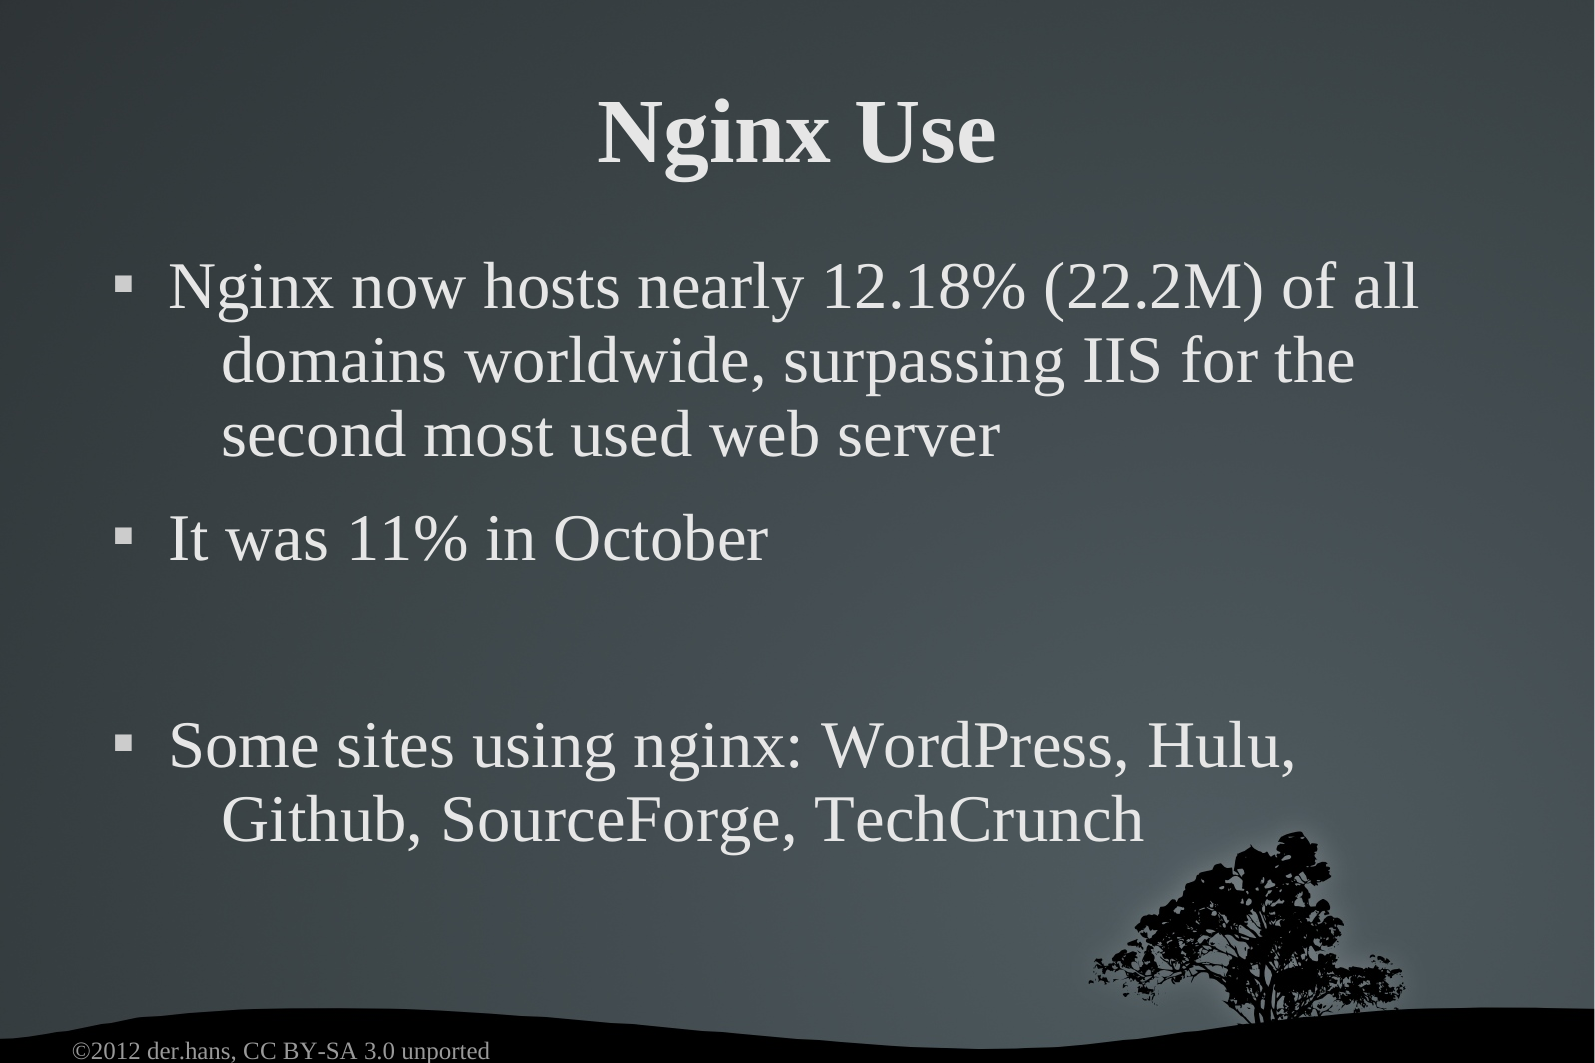

# Nginx Use
Nginx now hosts nearly 12.18% (22.2M) of all domains worldwide, surpassing IIS for the second most used web server
It was 11% in October
Some sites using nginx: WordPress, Hulu, Github, SourceForge, TechCrunch
©2012 der.hans, CC BY-SA 3.0 unported